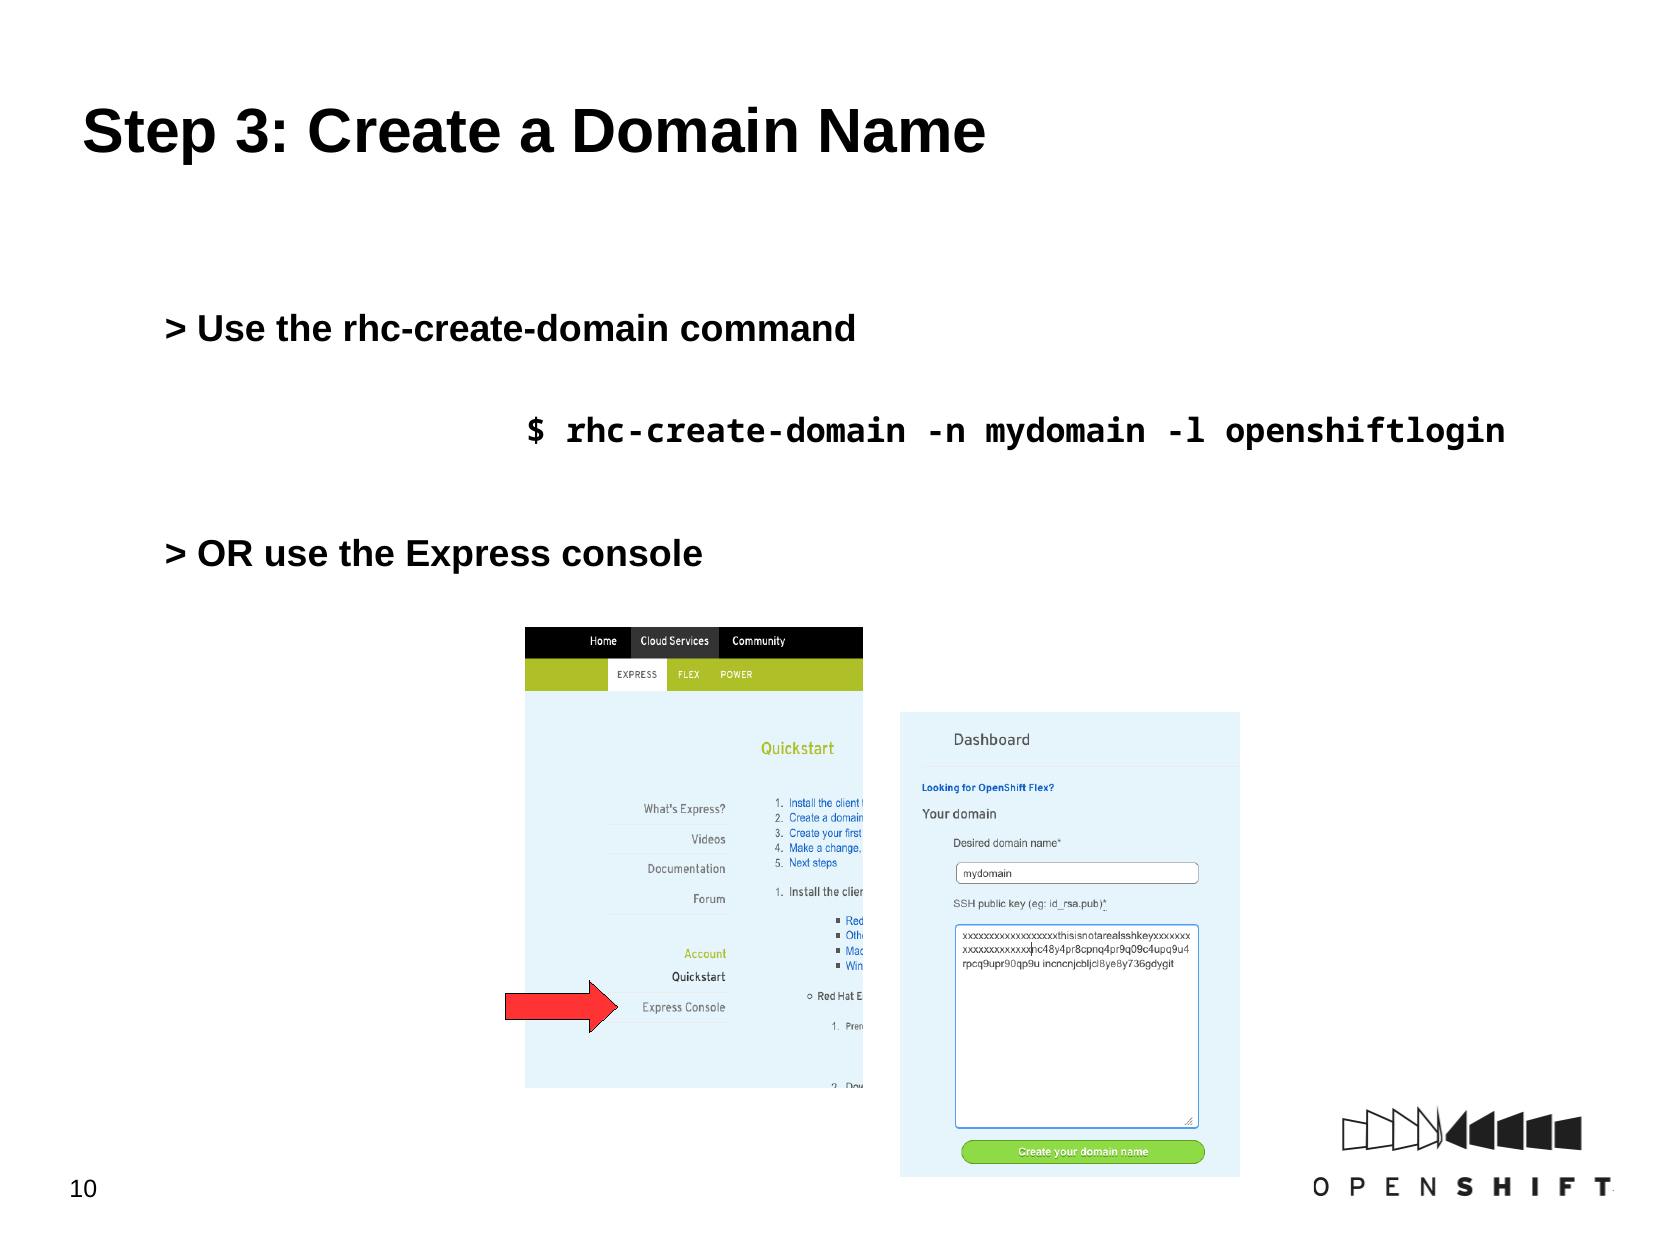

# Step 3: Create a Domain Name
> Use the rhc-create-domain command
$ rhc-create-domain -n mydomain -l openshiftlogin
> OR use the Express console